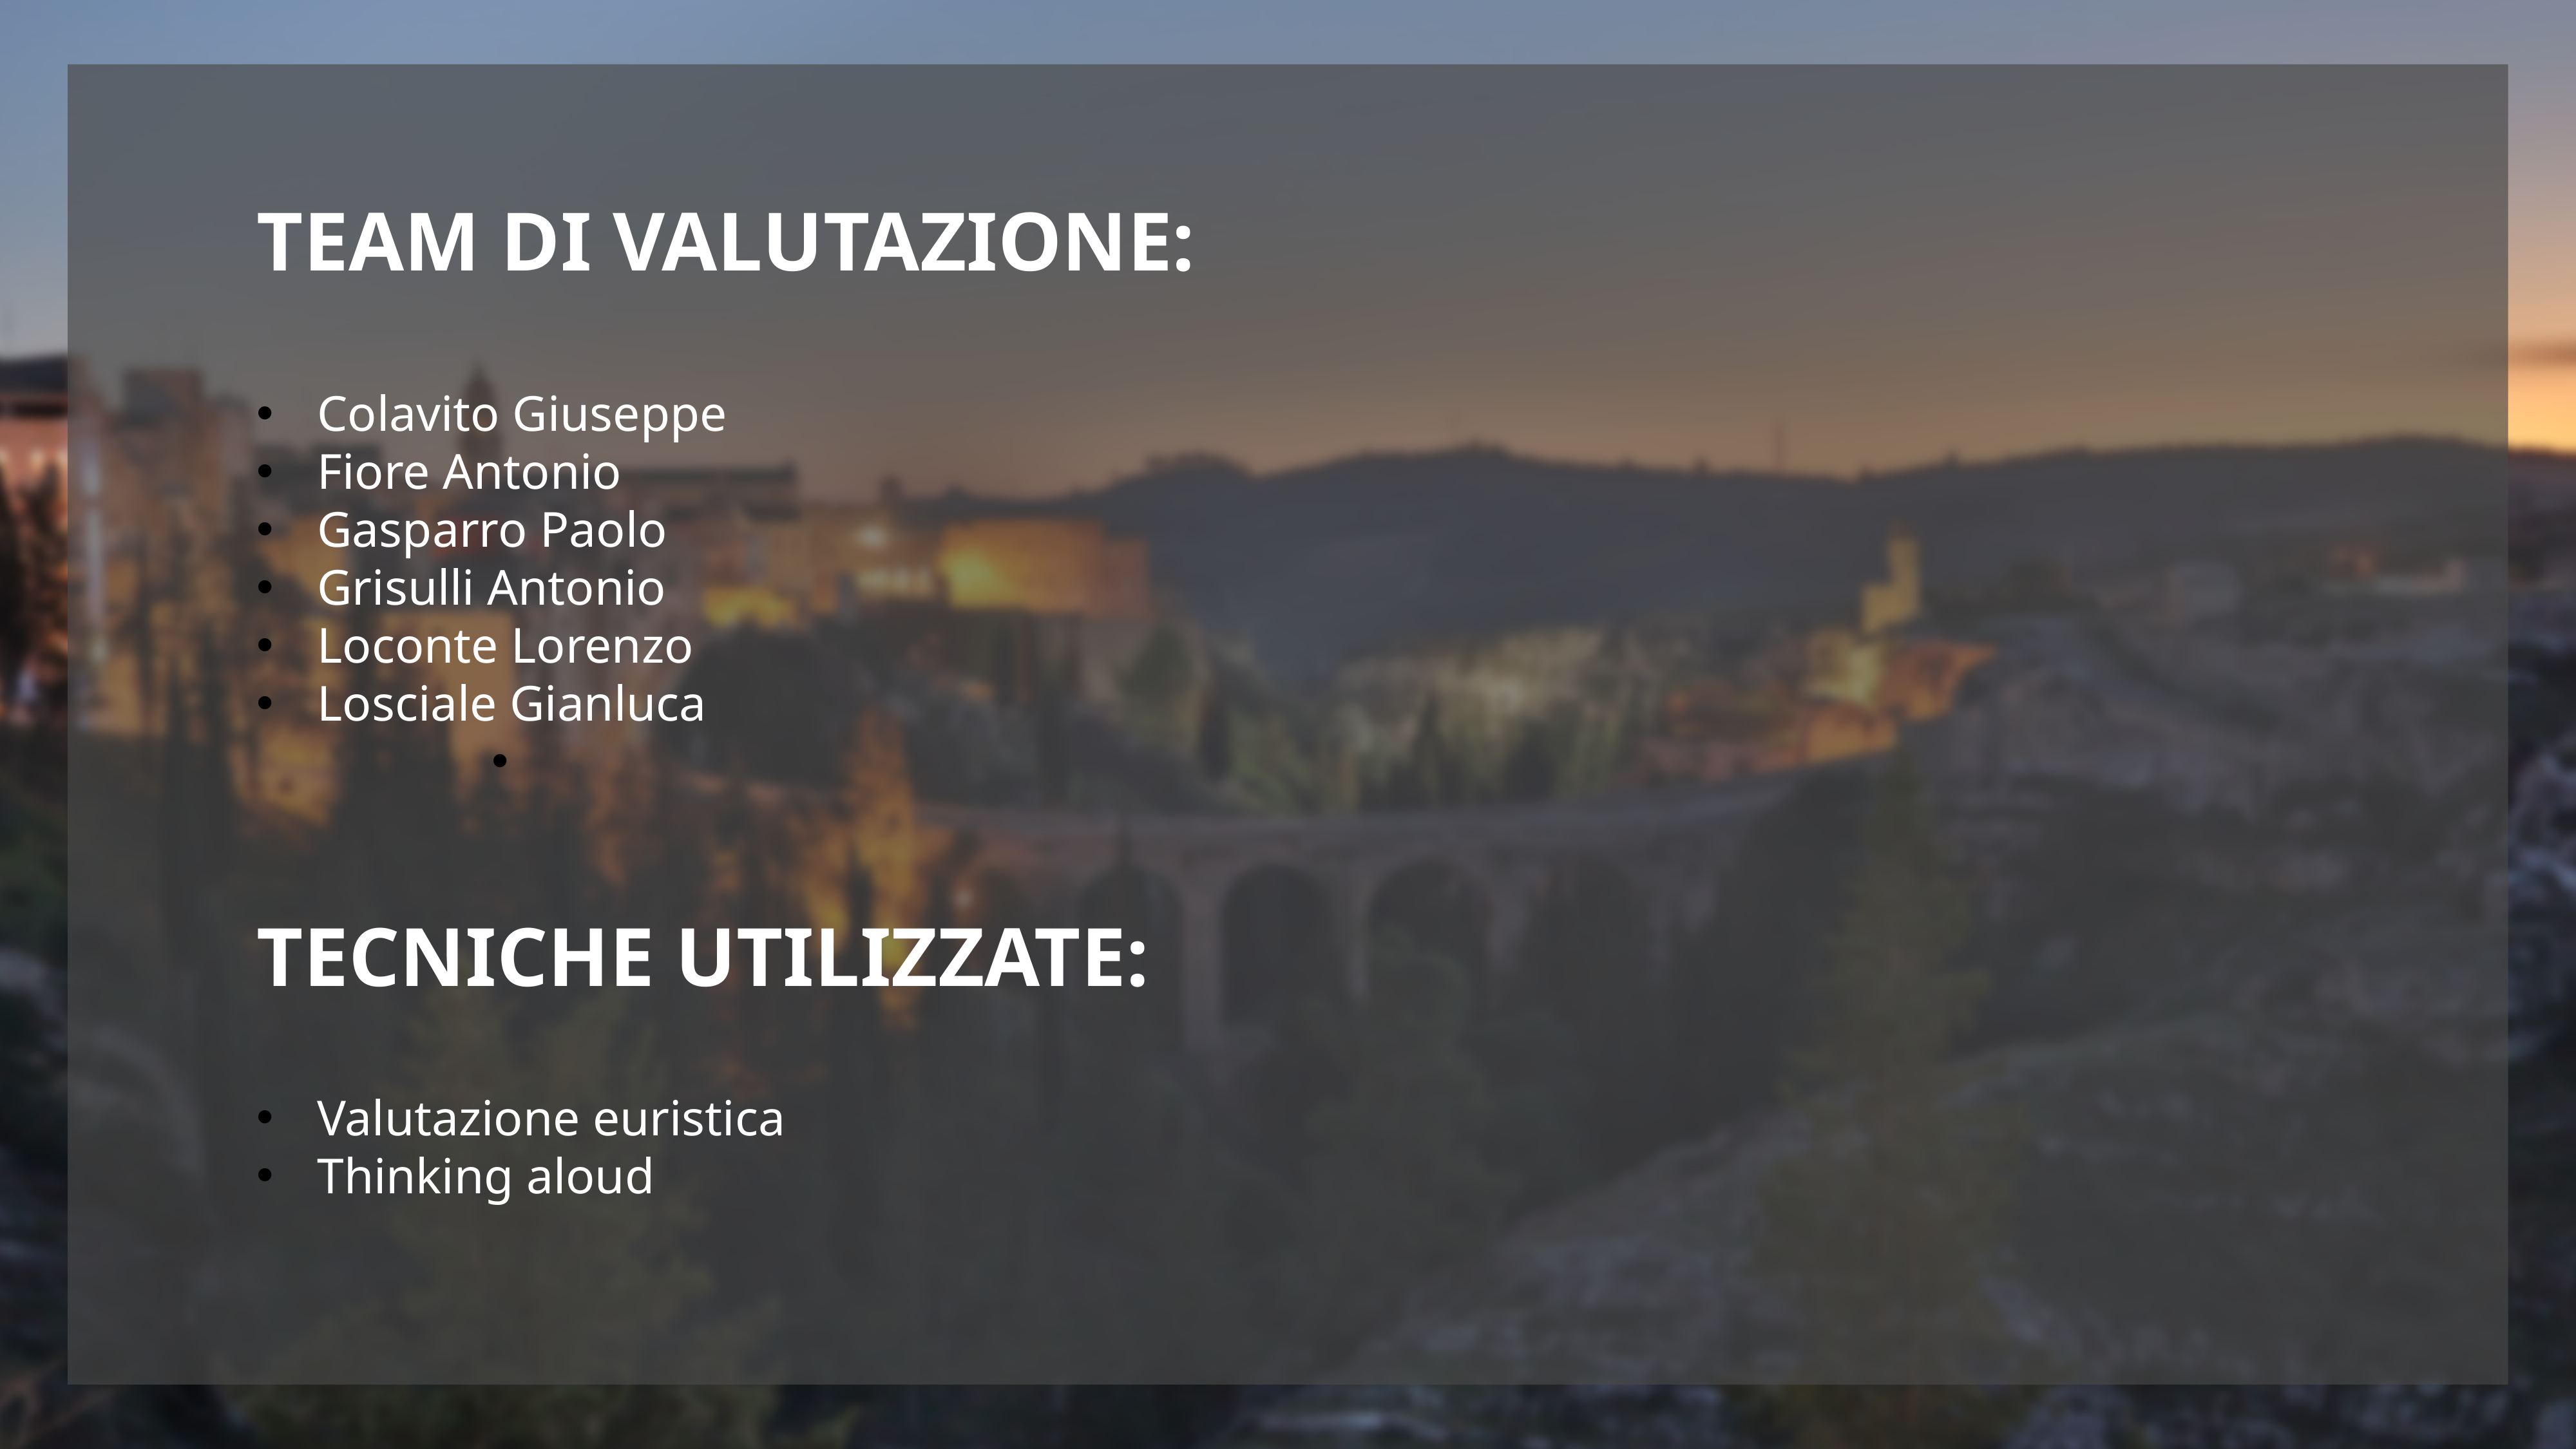

TEAM DI VALUTAZIONE:
Colavito Giuseppe
Fiore Antonio
Gasparro Paolo
Grisulli Antonio
Loconte Lorenzo
Losciale Gianluca
TECNICHE UTILIZZATE:
Valutazione euristica
Thinking aloud